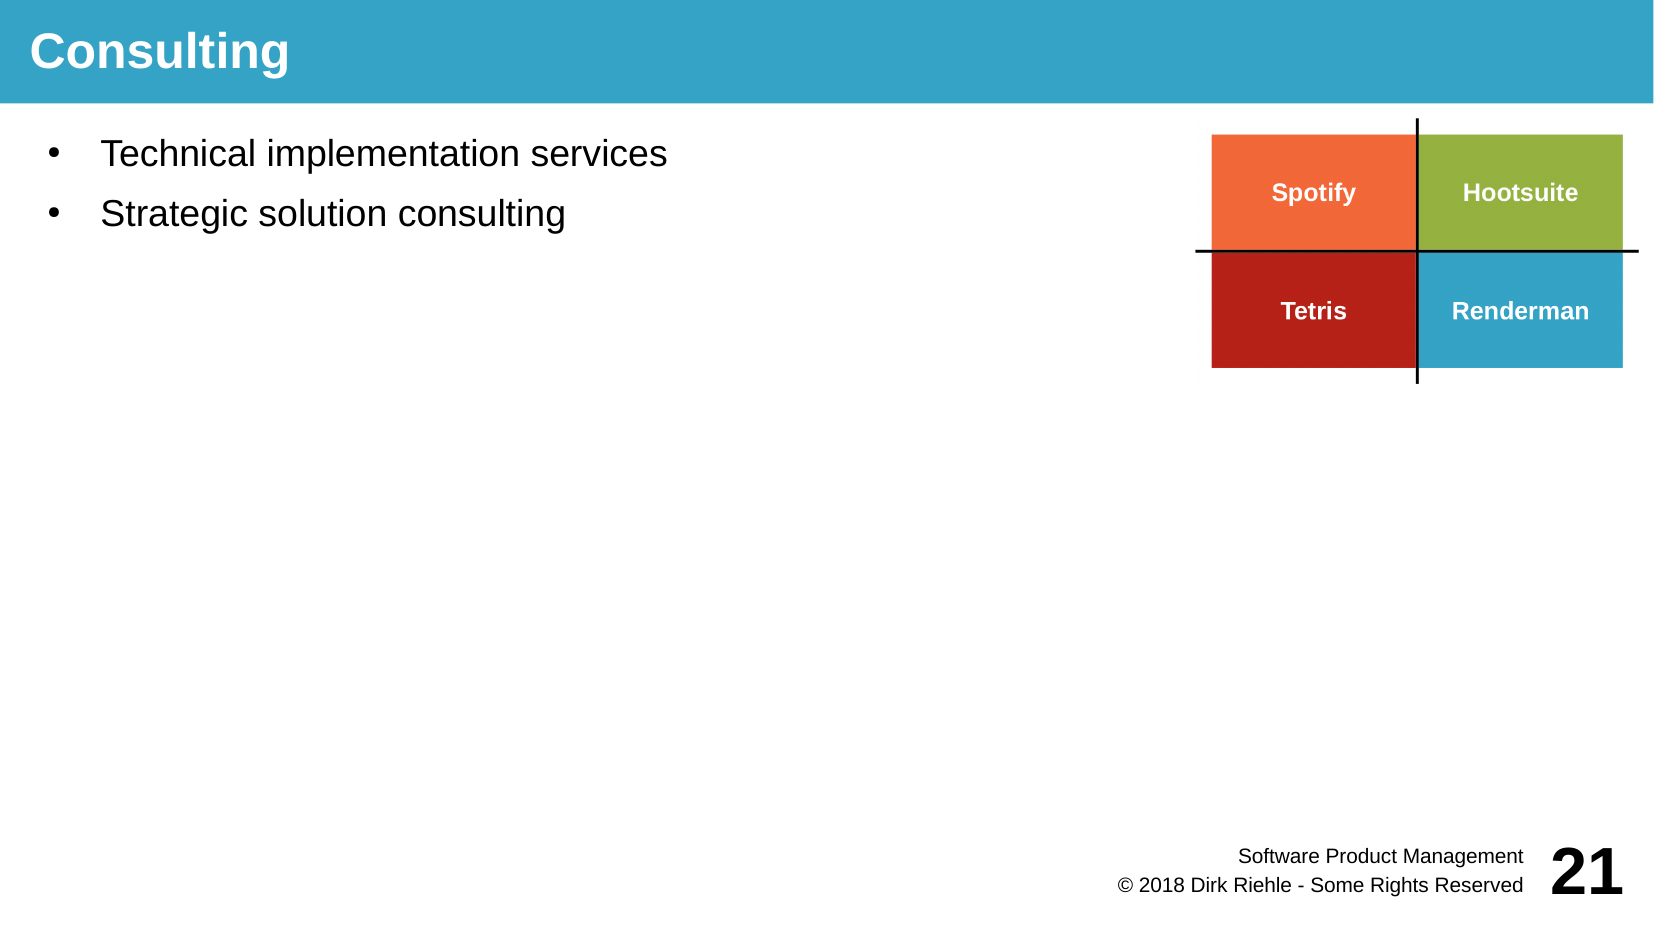

# Consulting
Technical implementation services
Strategic solution consulting
Software Product Management
21
© 2018 Dirk Riehle - Some Rights Reserved